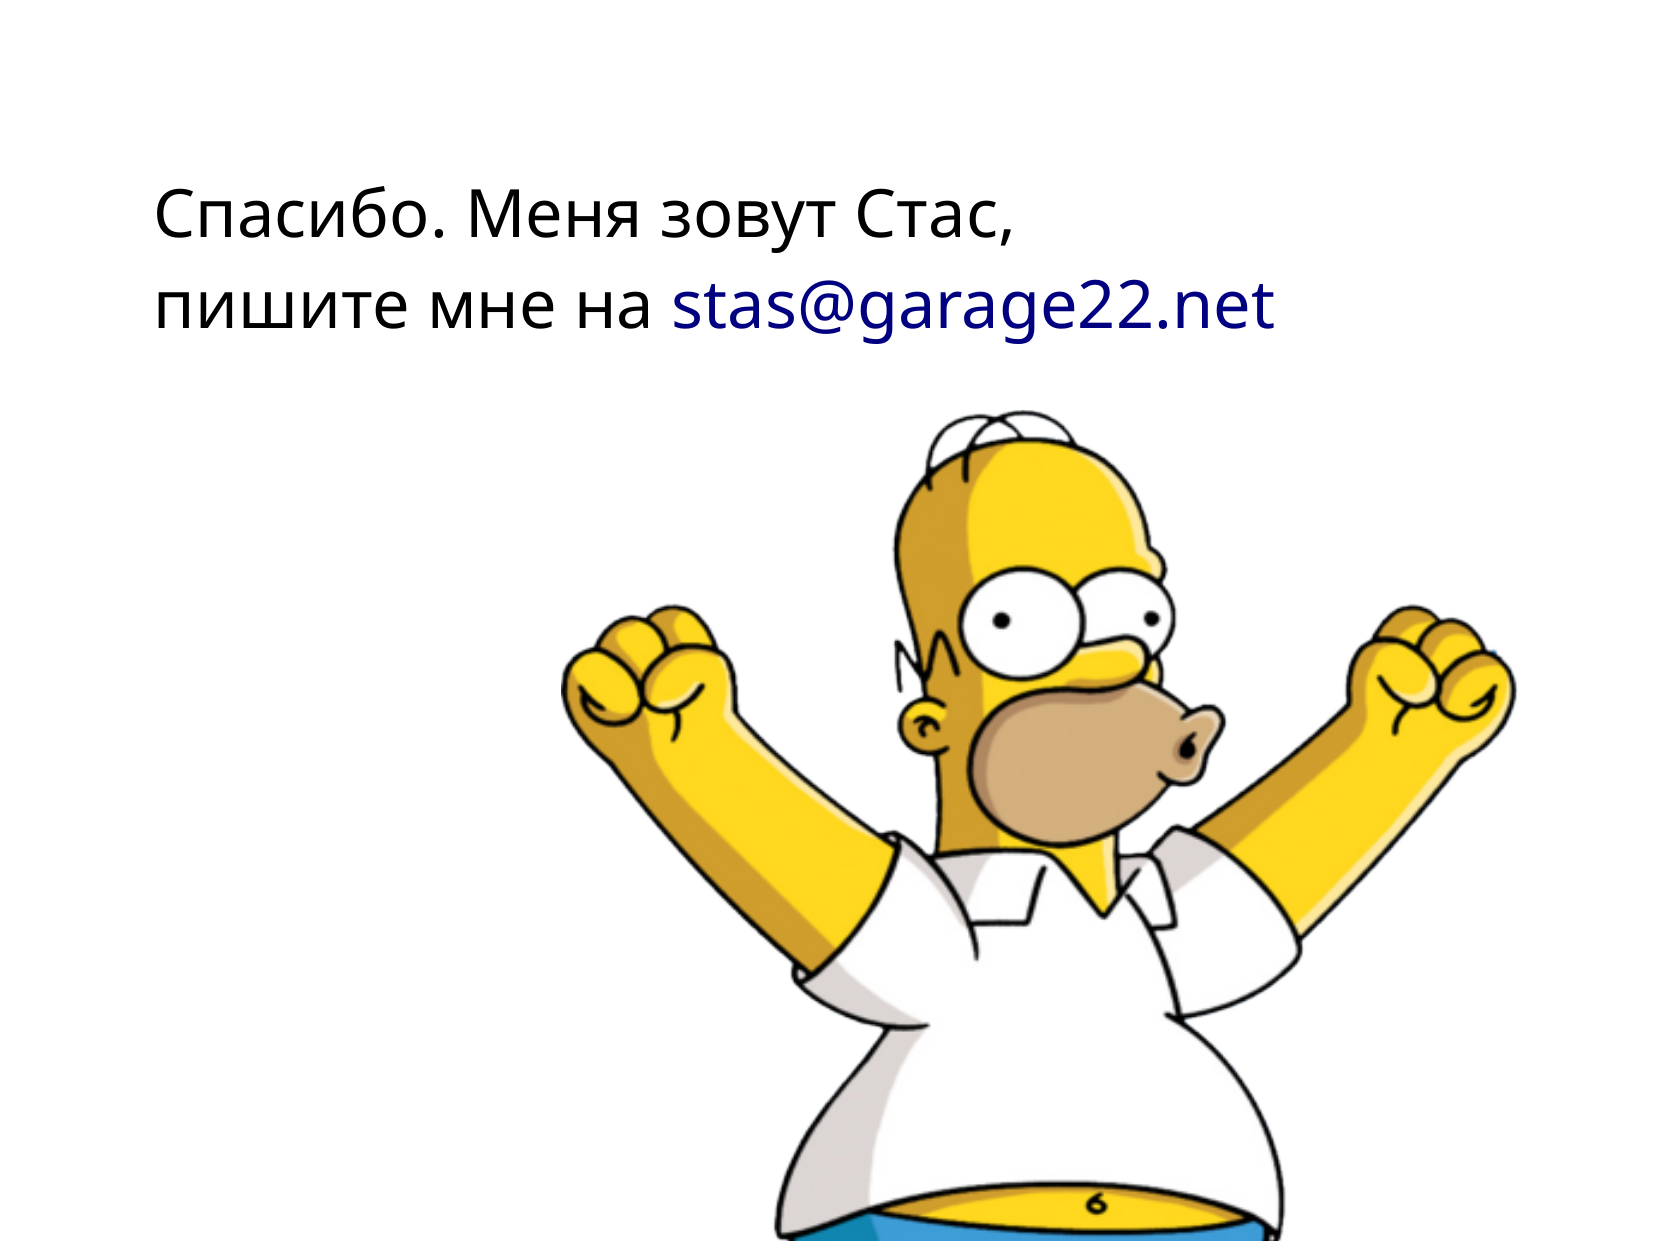

# Спасибо. Меня зовут Стас, пишите мне на stas@garage22.net